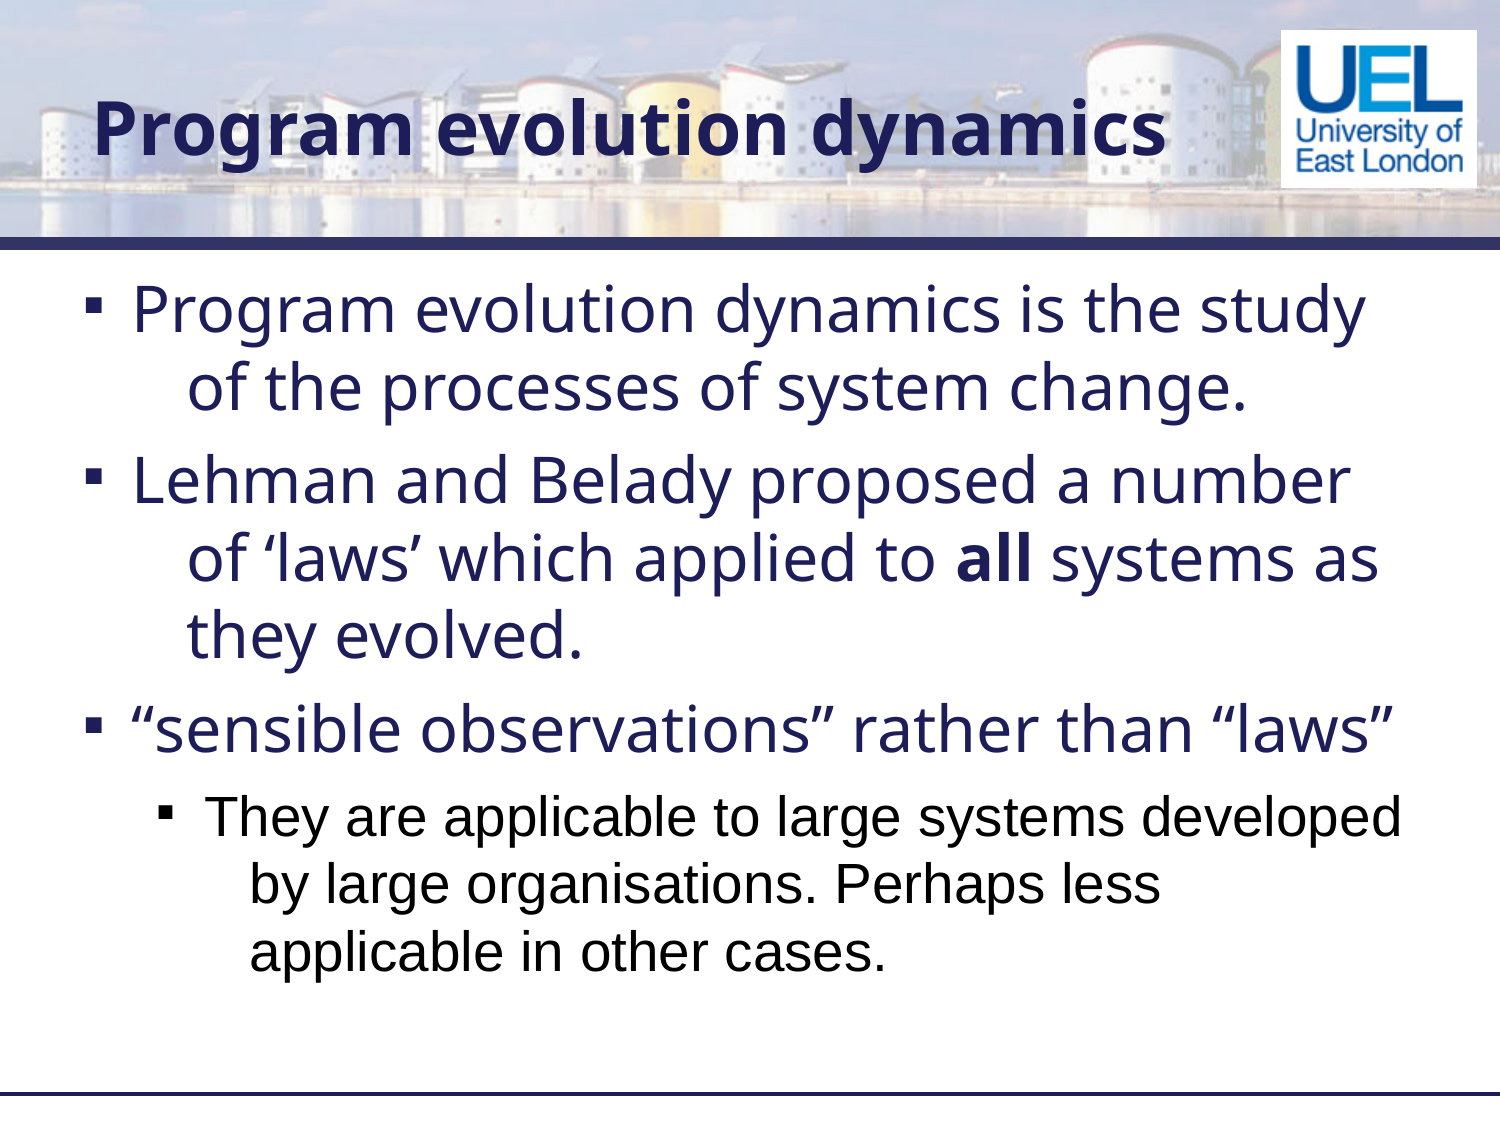

# Program evolution dynamics
Program evolution dynamics is the study of the processes of system change.
Lehman and Belady proposed a number of ‘laws’ which applied to all systems as they evolved.
“sensible observations” rather than “laws”
They are applicable to large systems developed by large organisations. Perhaps less applicable in other cases.